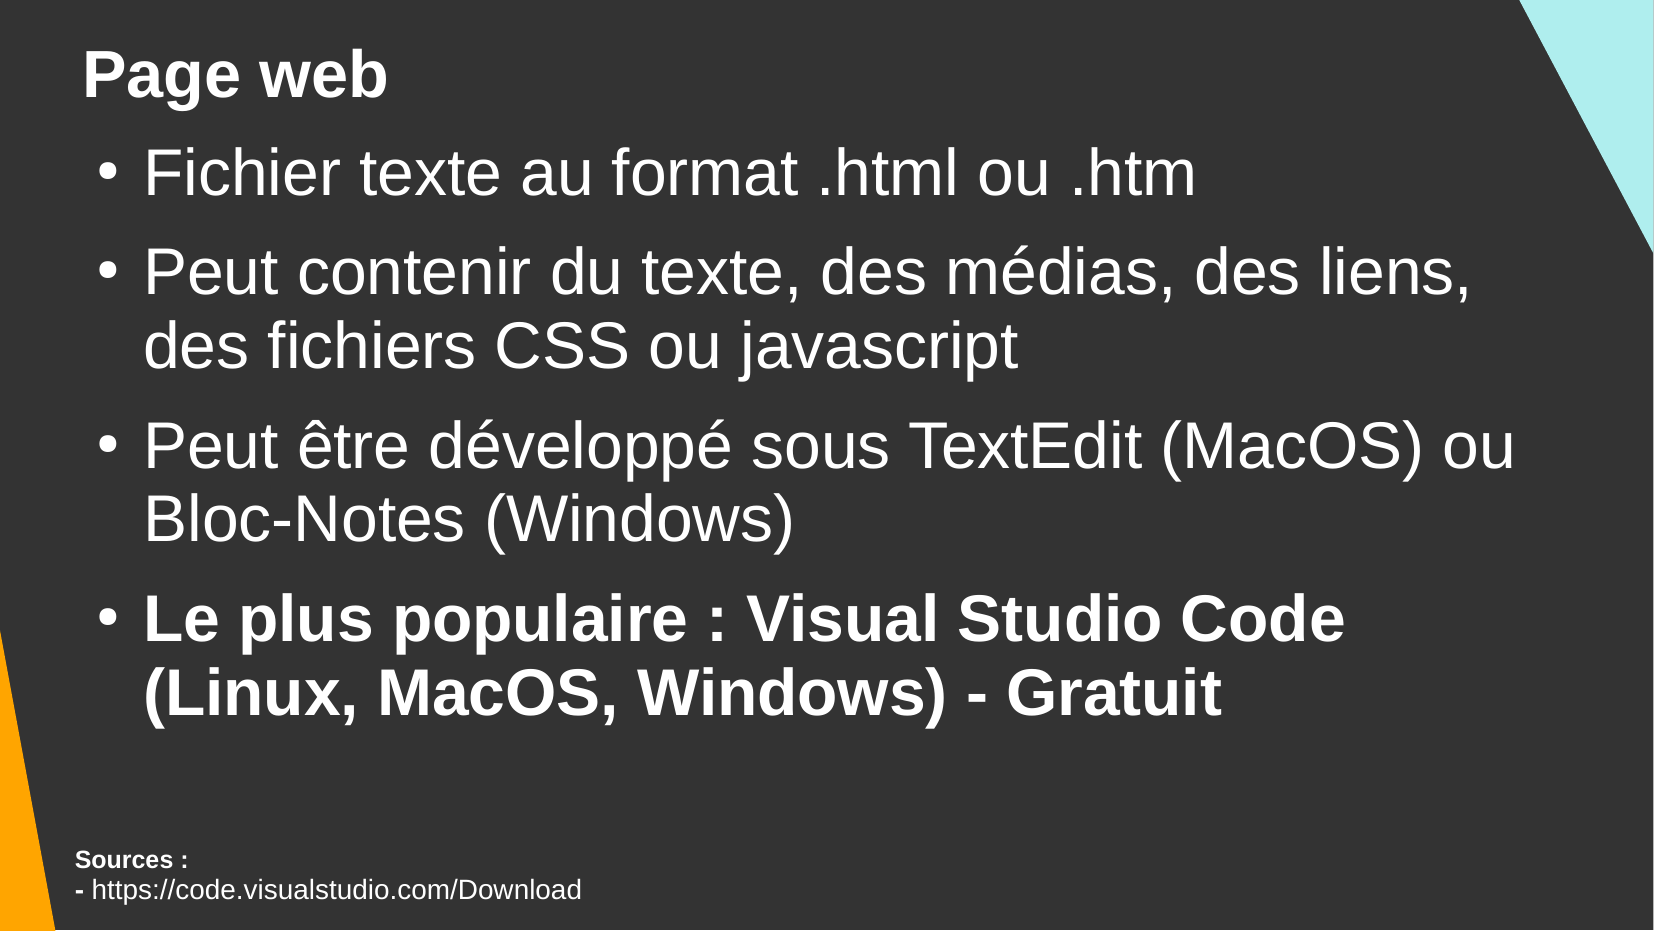

# Page web
Fichier texte au format .html ou .htm
Peut contenir du texte, des médias, des liens, des fichiers CSS ou javascript
Peut être développé sous TextEdit (MacOS) ou Bloc-Notes (Windows)
Le plus populaire : Visual Studio Code (Linux, MacOS, Windows) - Gratuit
Sources :
- https://code.visualstudio.com/Download